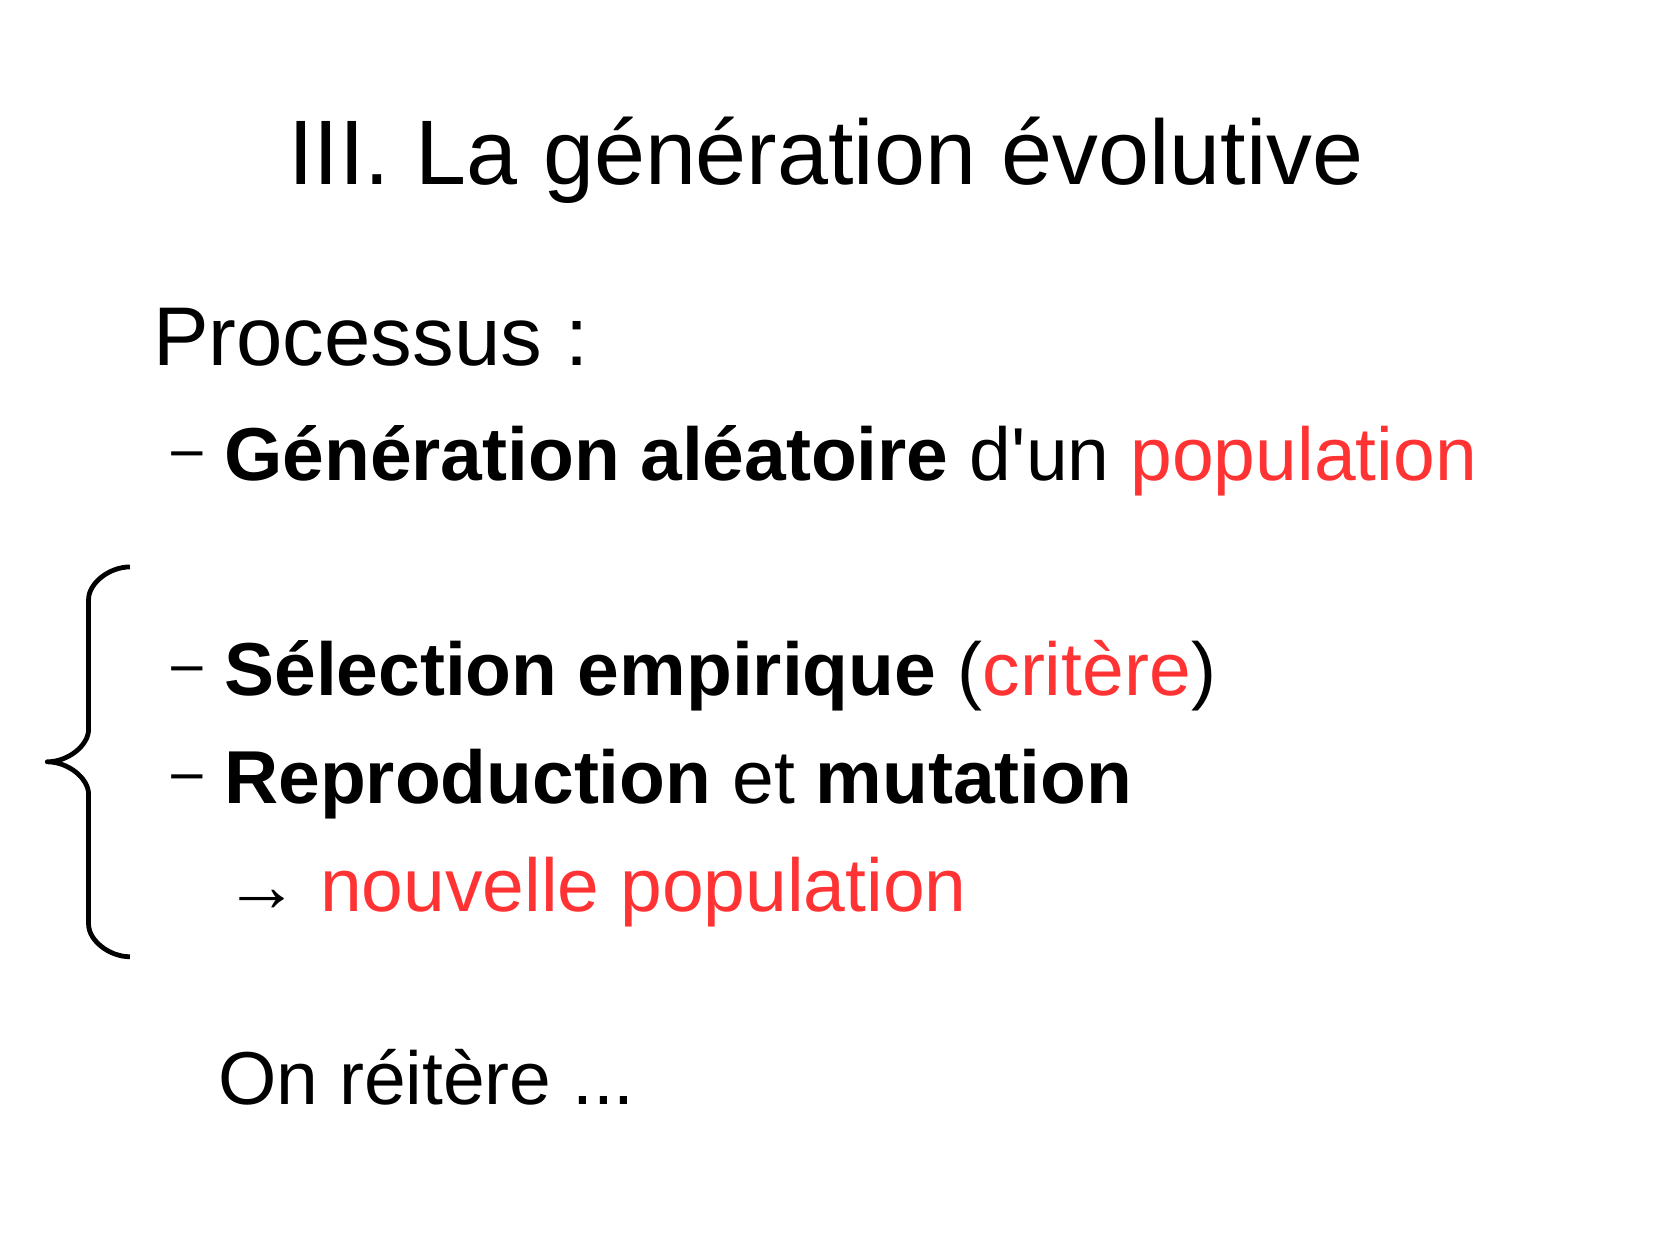

# III. La génération évolutive
Processus :
Génération aléatoire d'un population
Sélection empirique (critère)
Reproduction et mutation
→ nouvelle population
On réitère ...